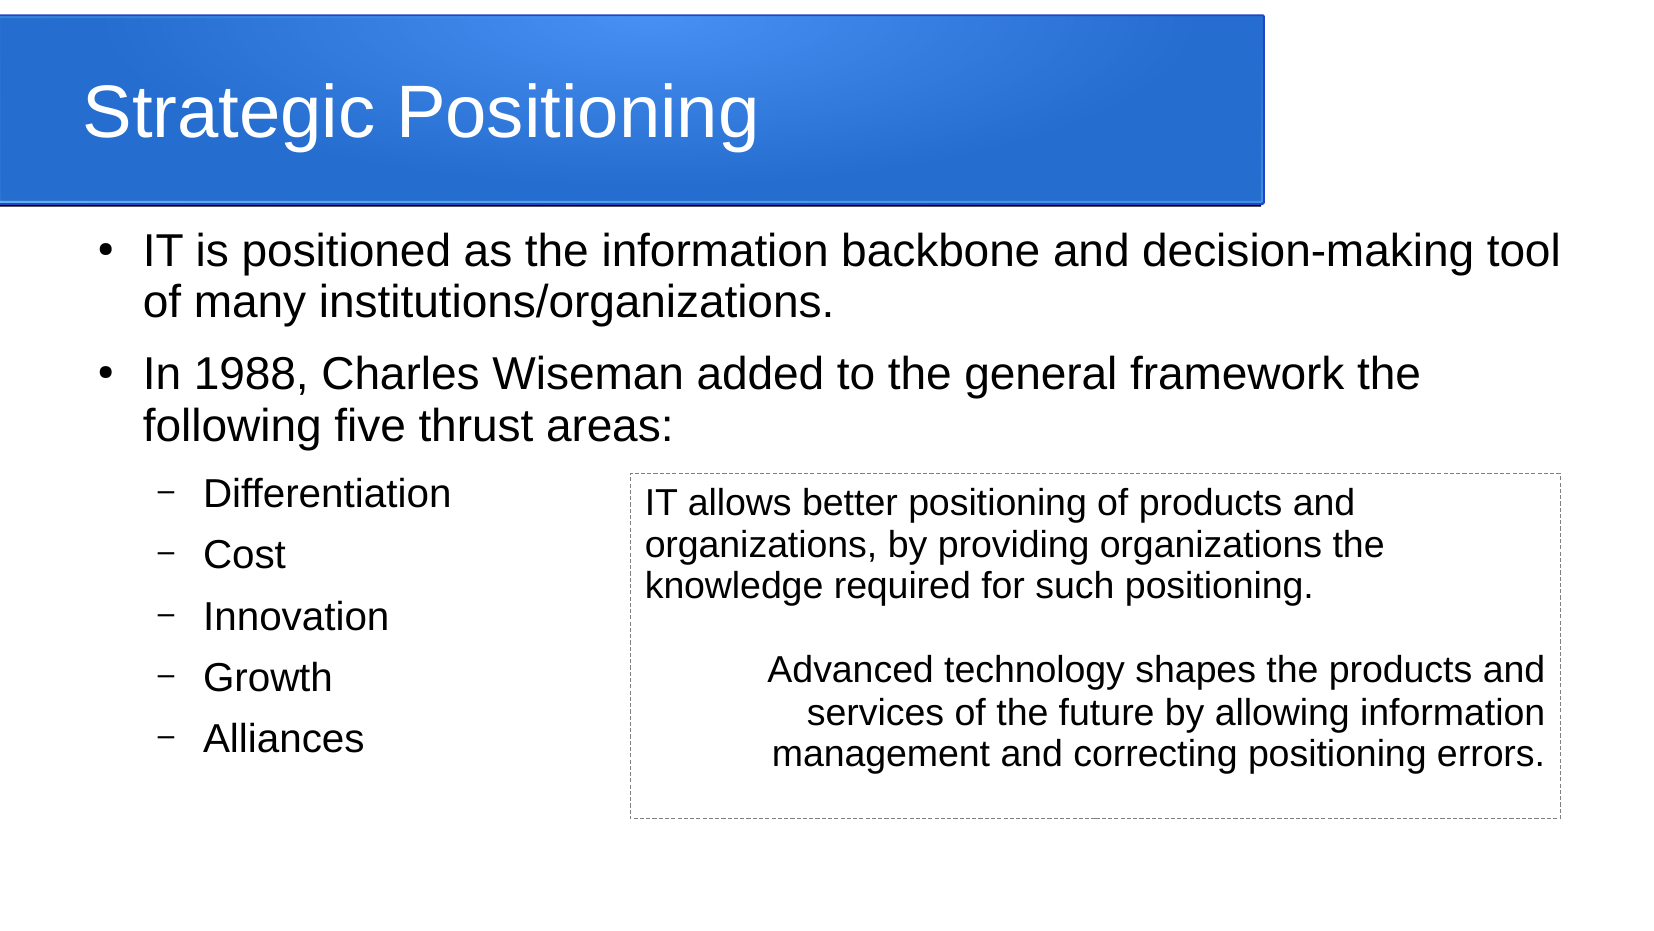

# Strategic Positioning
IT is positioned as the information backbone and decision-making tool of many institutions/organizations.
In 1988, Charles Wiseman added to the general framework the following five thrust areas:
Differentiation
Cost
Innovation
Growth
Alliances
IT allows better positioning of products and organizations, by providing organizations the knowledge required for such positioning.
Advanced technology shapes the products and services of the future by allowing information management and correcting positioning errors.